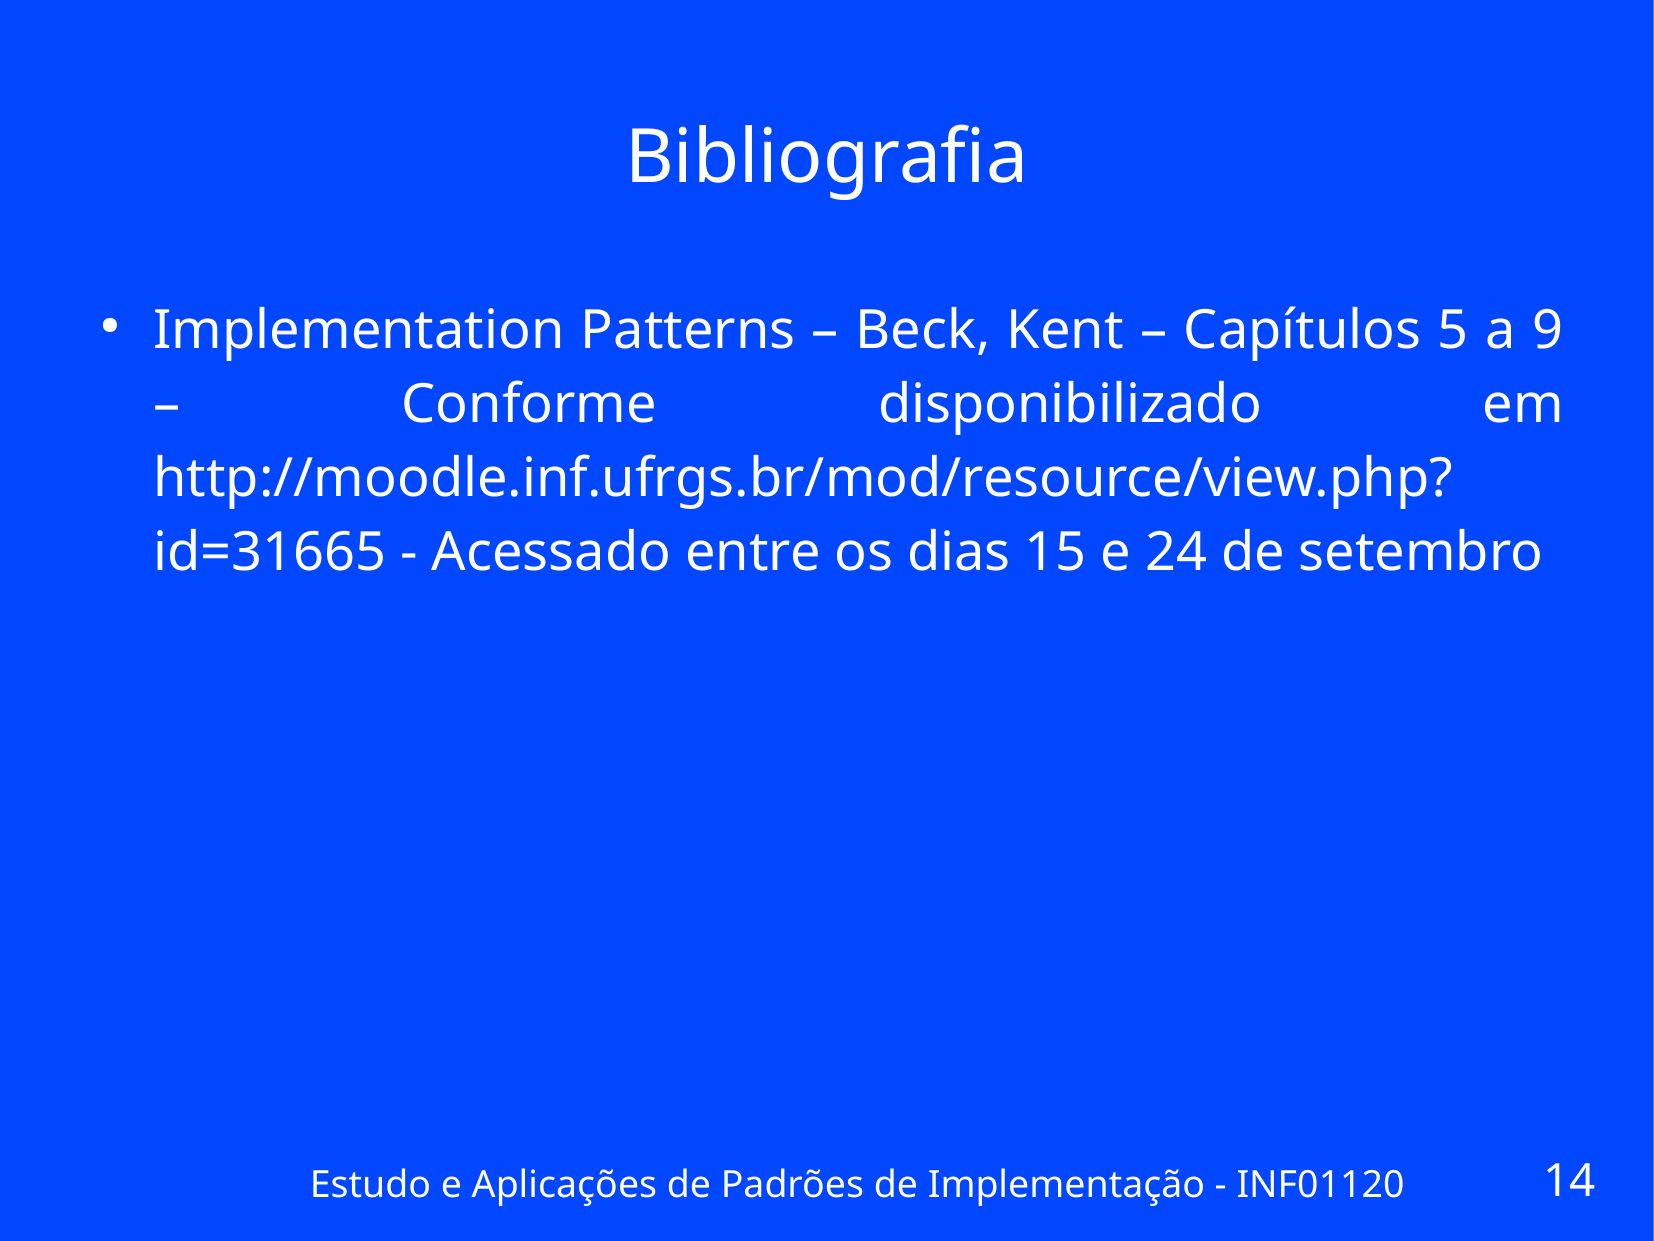

# Bibliografia
Implementation Patterns – Beck, Kent – Capítulos 5 a 9 – Conforme disponibilizado em http://moodle.inf.ufrgs.br/mod/resource/view.php?id=31665 - Acessado entre os dias 15 e 24 de setembro